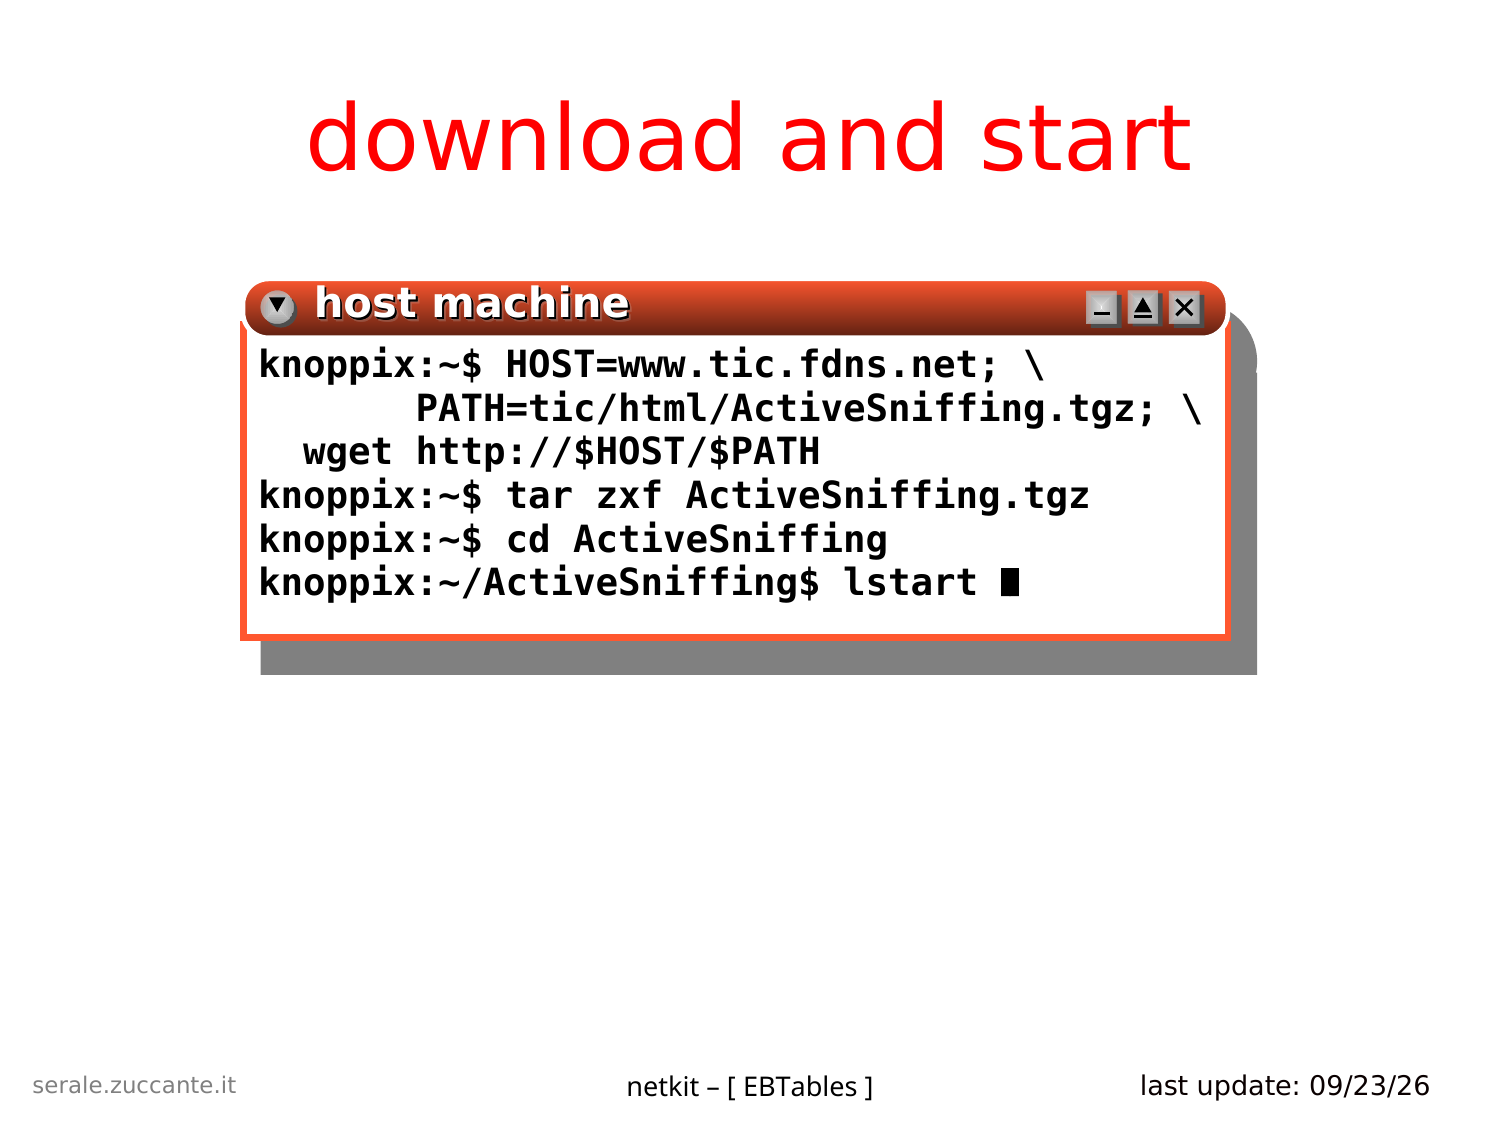

# download and start
host machine
knoppix:~$ HOST=www.tic.fdns.net; \
 PATH=tic/html/ActiveSniffing.tgz; \
 wget http://$HOST/$PATH
knoppix:~$ tar zxf ActiveSniffing.tgz
knoppix:~$ cd ActiveSniffing
knoppix:~/ActiveSniffing$ lstart ┃
EBTables